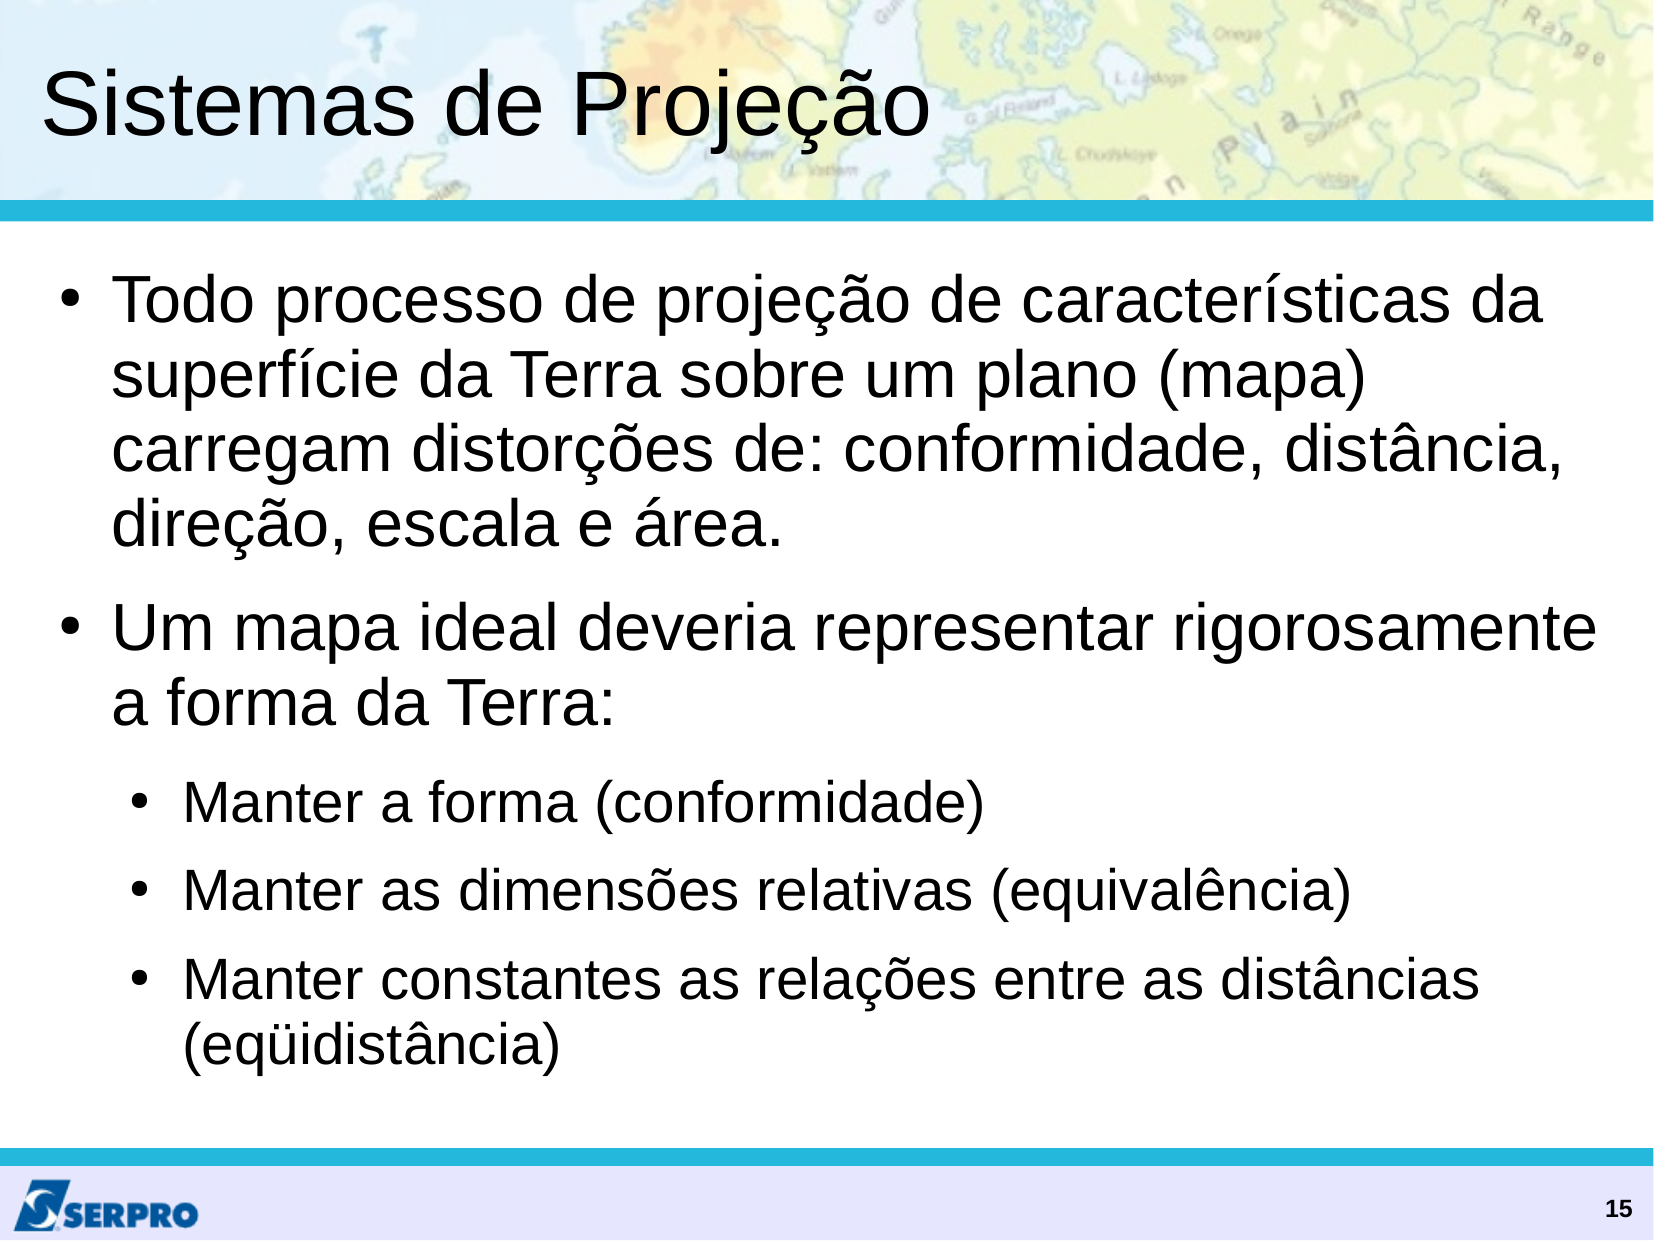

# Sistemas de Projeção
Todo processo de projeção de características da superfície da Terra sobre um plano (mapa) carregam distorções de: conformidade, distância, direção, escala e área.
Um mapa ideal deveria representar rigorosamente a forma da Terra:
Manter a forma (conformidade)
Manter as dimensões relativas (equivalência)
Manter constantes as relações entre as distâncias (eqüidistância)
15